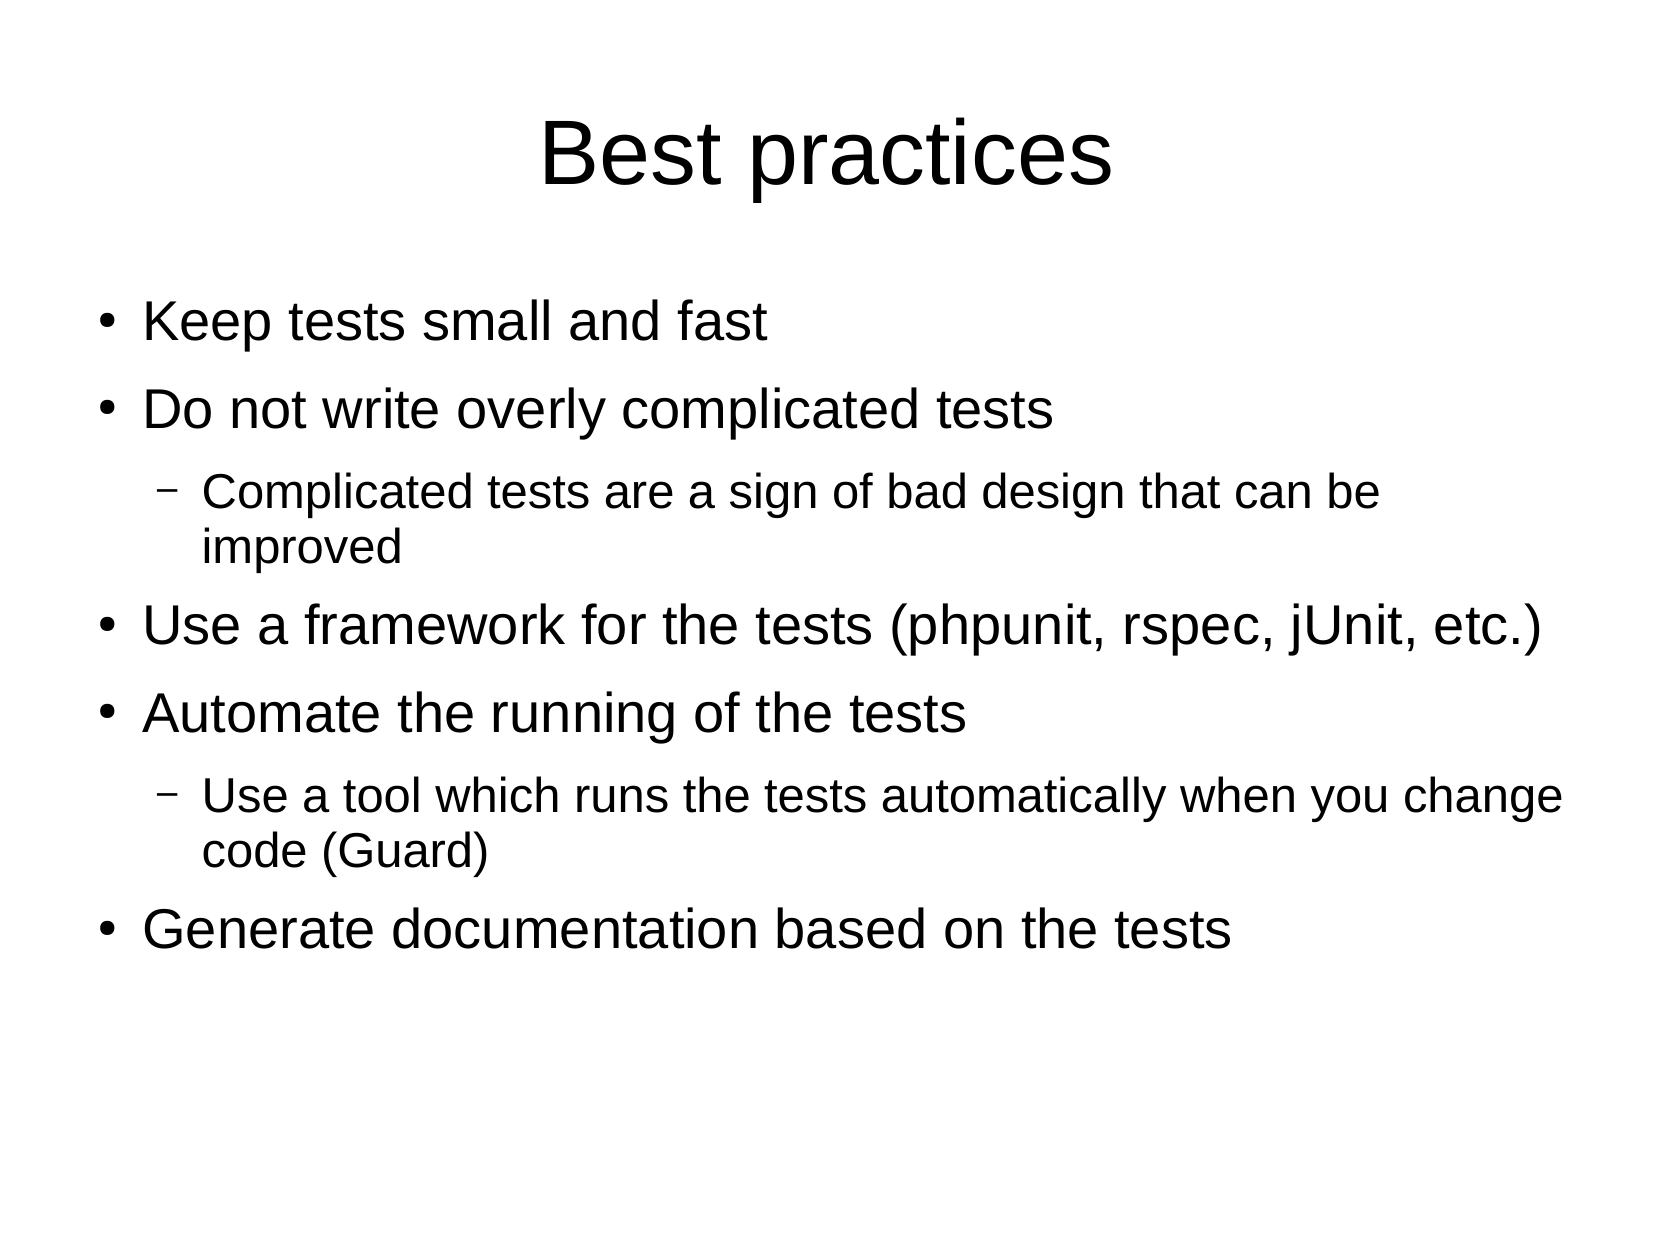

# Best practices
Keep tests small and fast
Do not write overly complicated tests
Complicated tests are a sign of bad design that can be improved
Use a framework for the tests (phpunit, rspec, jUnit, etc.)
Automate the running of the tests
Use a tool which runs the tests automatically when you change code (Guard)
Generate documentation based on the tests